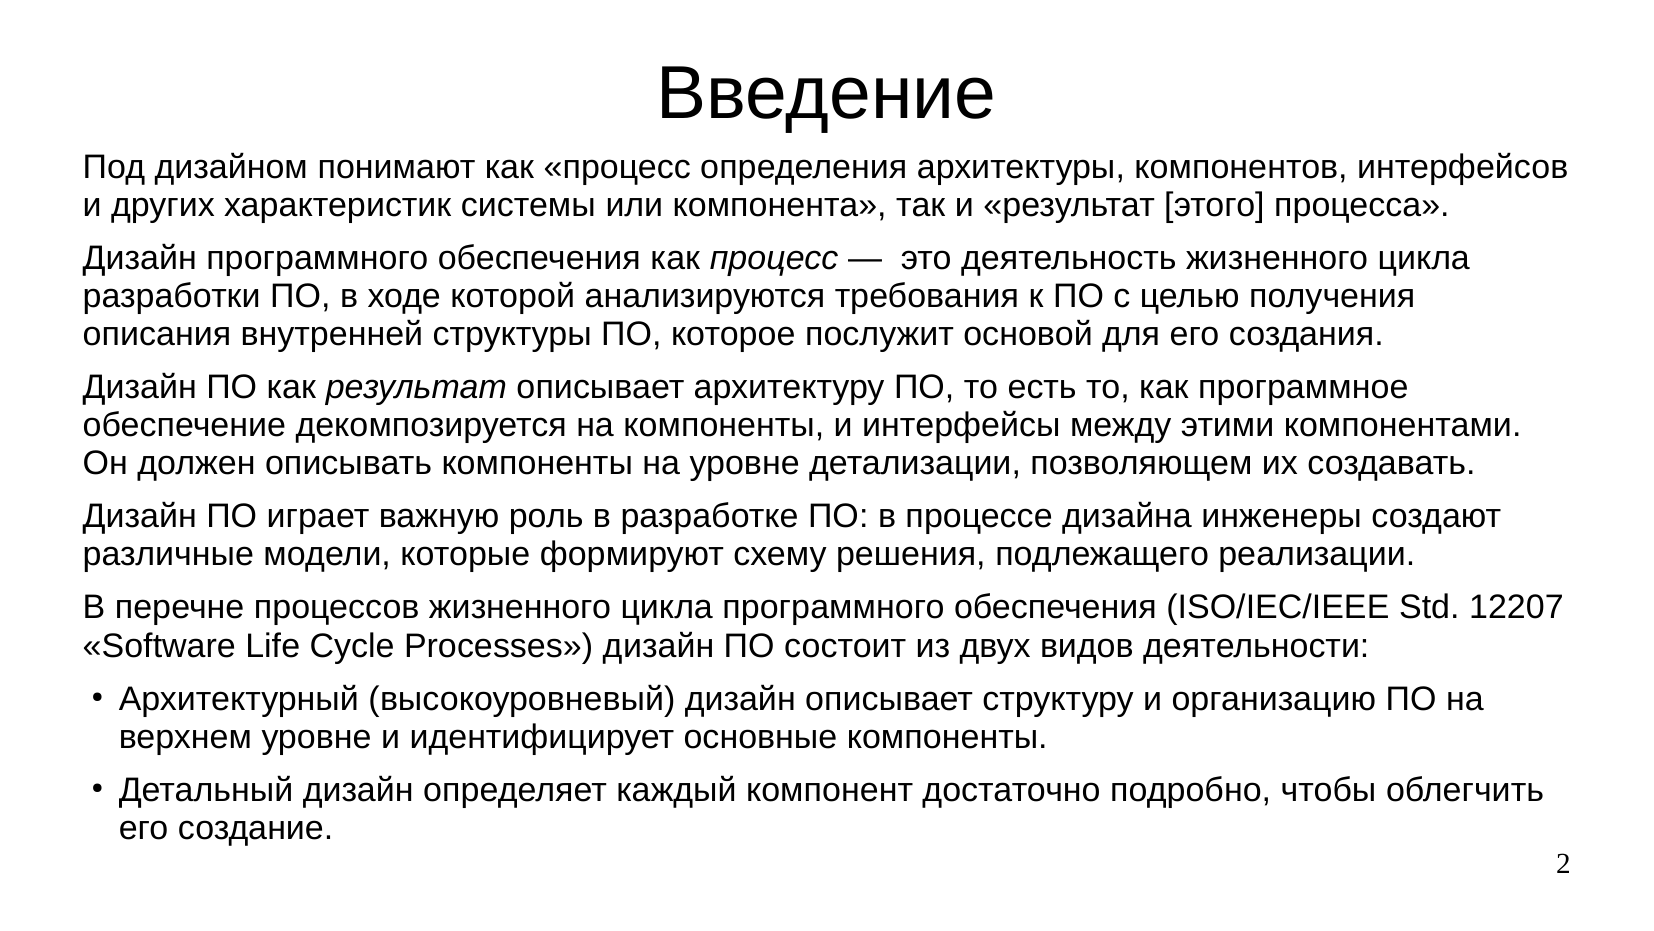

# Введение
Под дизайном понимают как «процесс определения архитектуры, компонентов, интерфейсов и других характеристик системы или компонента», так и «результат [этого] процесса».
Дизайн программного обеспечения как процесс — это деятельность жизненного цикла разработки ПО, в ходе которой анализируются требования к ПО с целью получения описания внутренней структуры ПО, которое послужит основой для его создания.
Дизайн ПО как результат описывает архитектуру ПО, то есть то, как программное обеспечение декомпозируется на компоненты, и интерфейсы между этими компонентами. Он должен описывать компоненты на уровне детализации, позволяющем их создавать.
Дизайн ПО играет важную роль в разработке ПО: в процессе дизайна инженеры создают различные модели, которые формируют схему решения, подлежащего реализации.
В перечне процессов жизненного цикла программного обеспечения (ISO/IEC/IEEE Std. 12207 «Software Life Cycle Processes») дизайн ПО состоит из двух видов деятельности:
Архитектурный (высокоуровневый) дизайн описывает структуру и организацию ПО на верхнем уровне и идентифицирует основные компоненты.
Детальный дизайн определяет каждый компонент достаточно подробно, чтобы облегчить его создание.
2